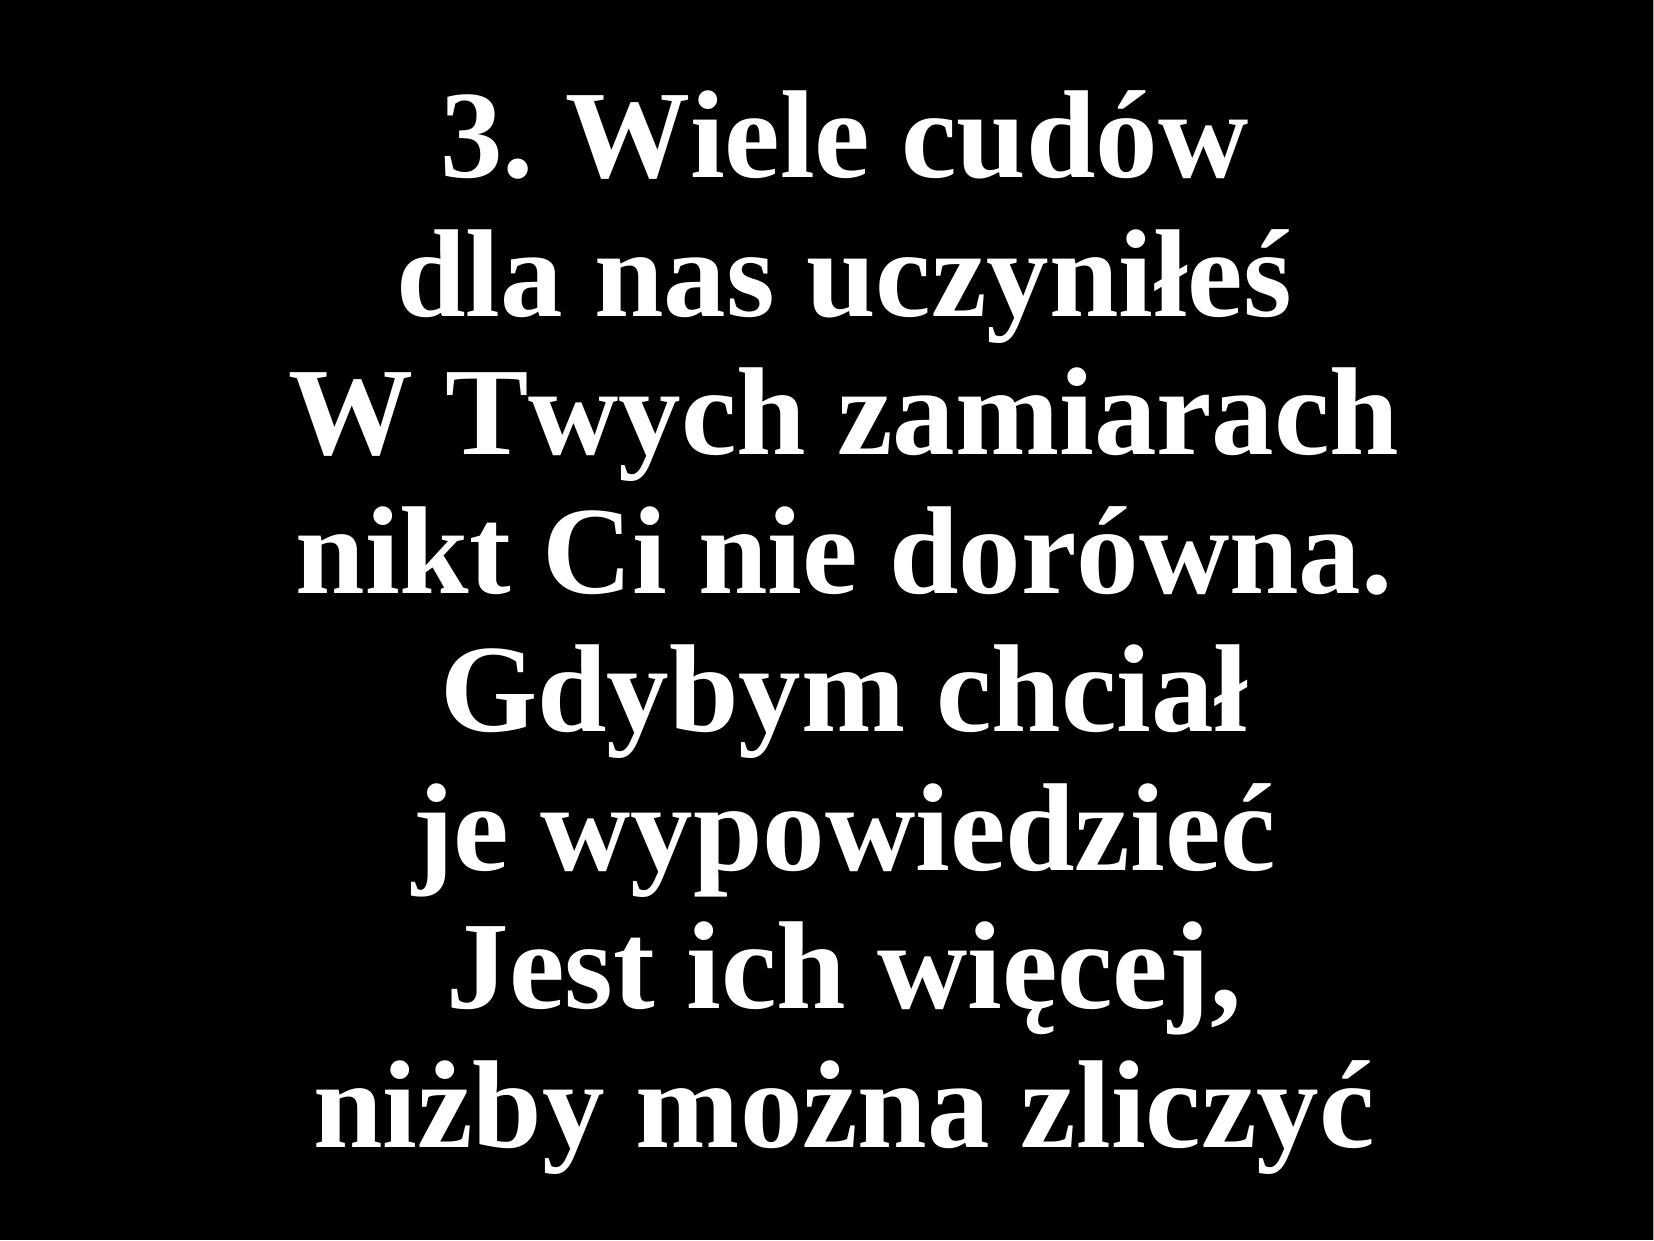

# 3. Wiele cudów
dla nas uczyniłeś
W Twych zamiarach
nikt Ci nie dorówna.
Gdybym chciał
je wypowiedzieć
Jest ich więcej,
niżby można zliczyć